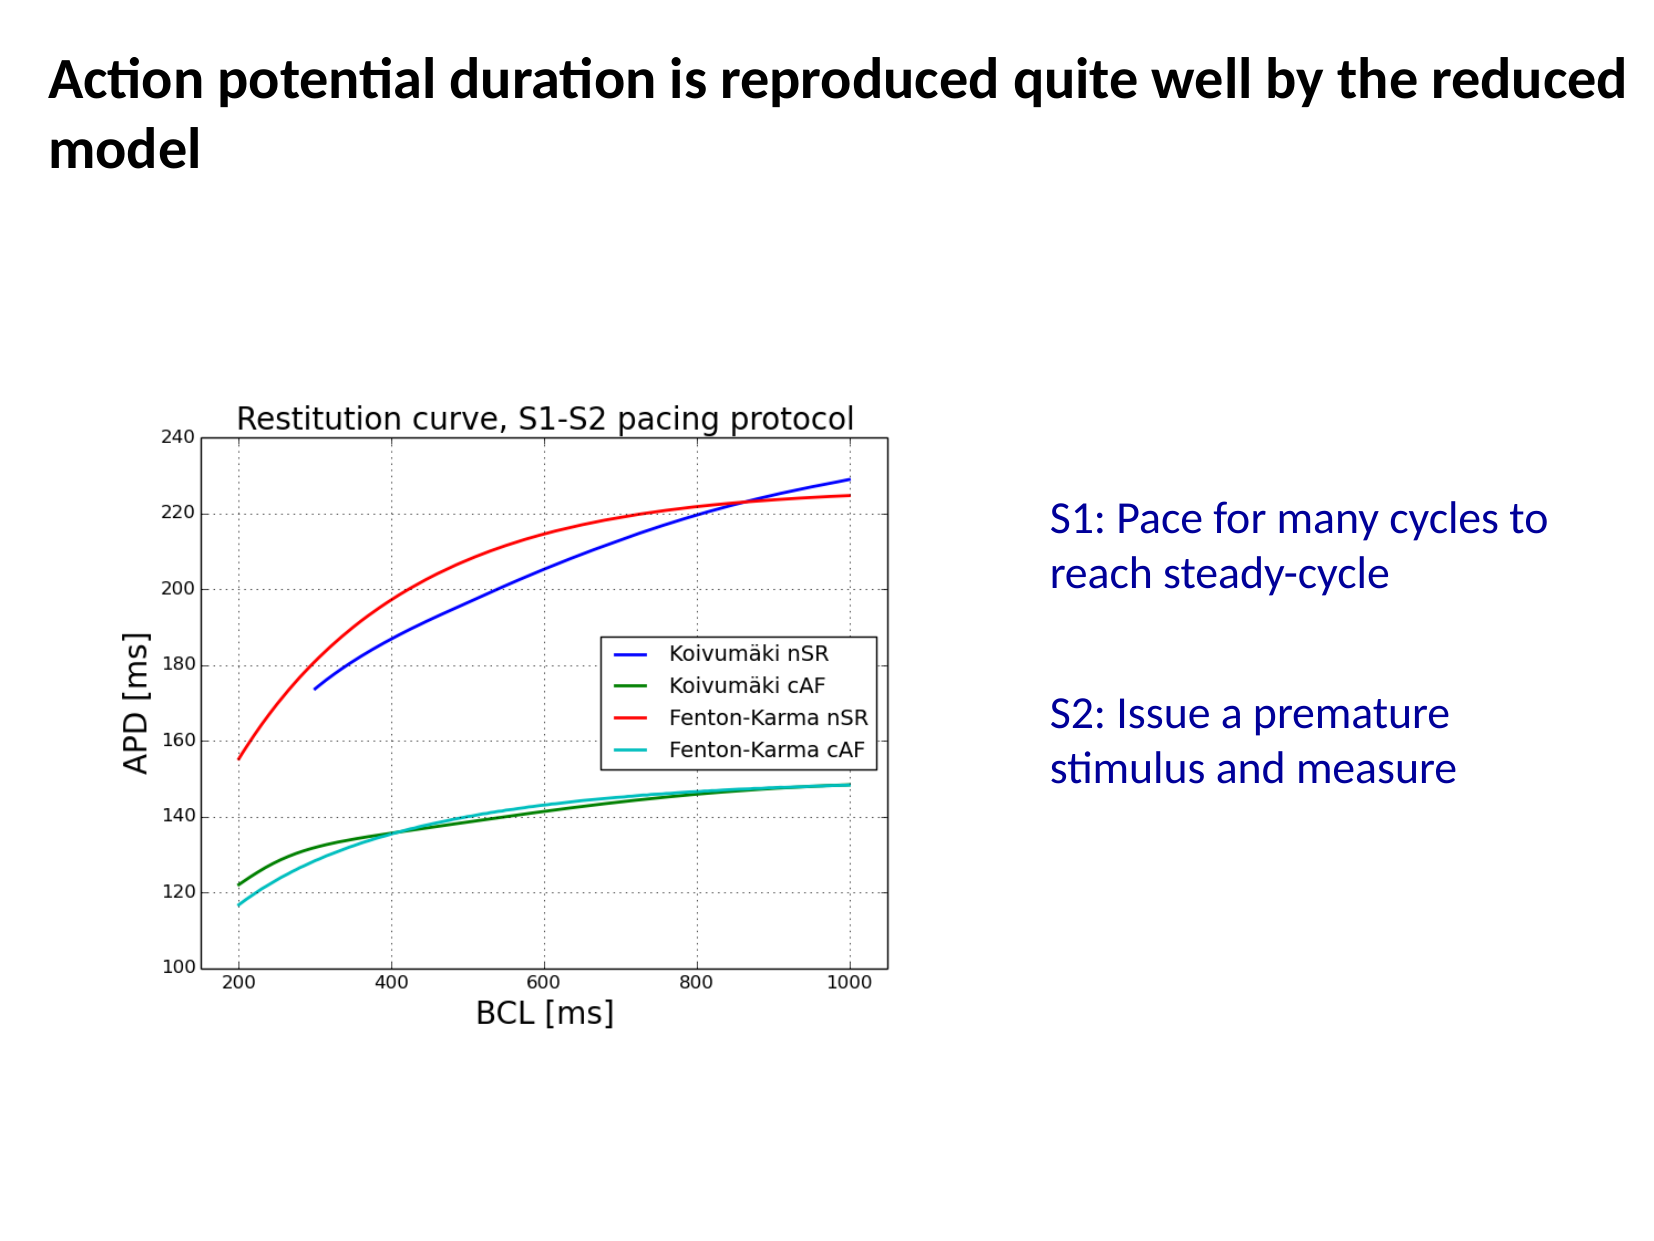

Action potential duration is reproduced quite well by the reduced model
S1: Pace for many cycles to reach steady-cycle
S2: Issue a premature
stimulus and measure